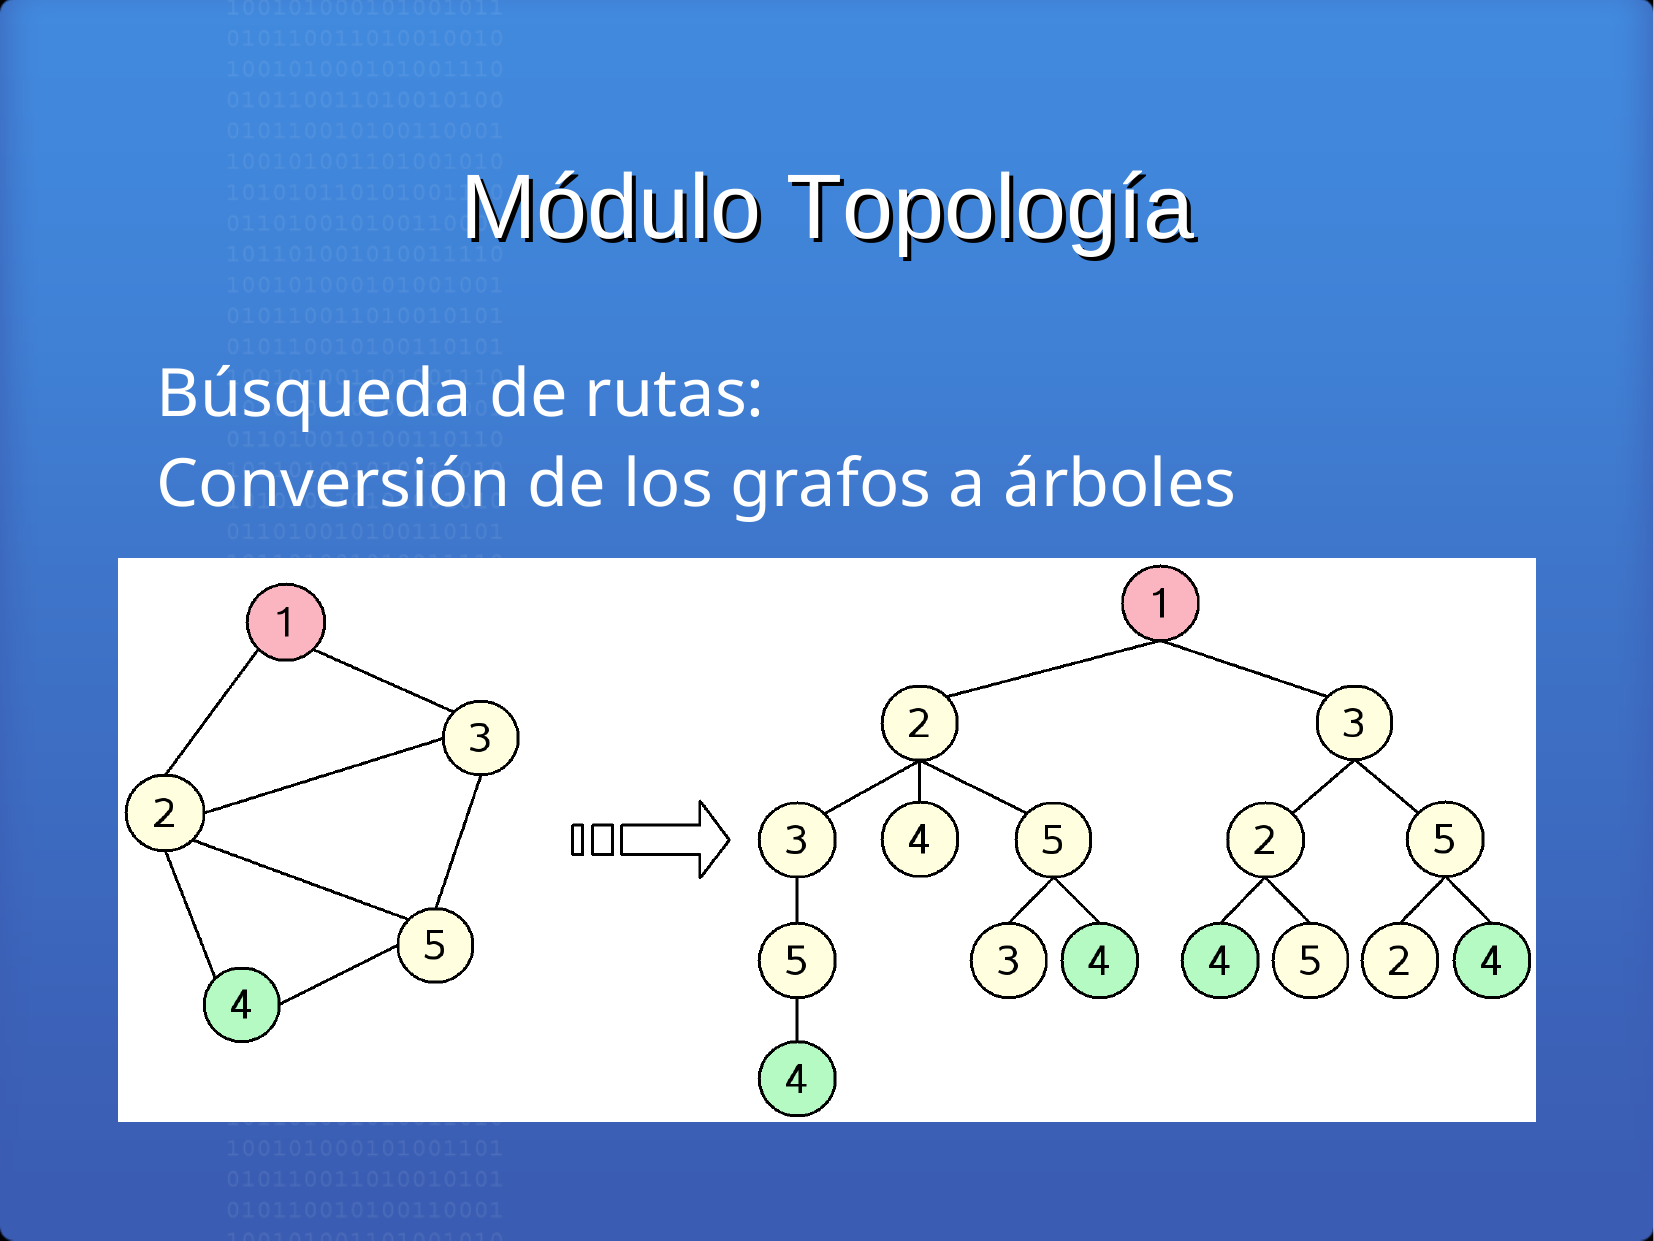

# Módulo Topología
Búsqueda de rutas:
Conversión de los grafos a árboles